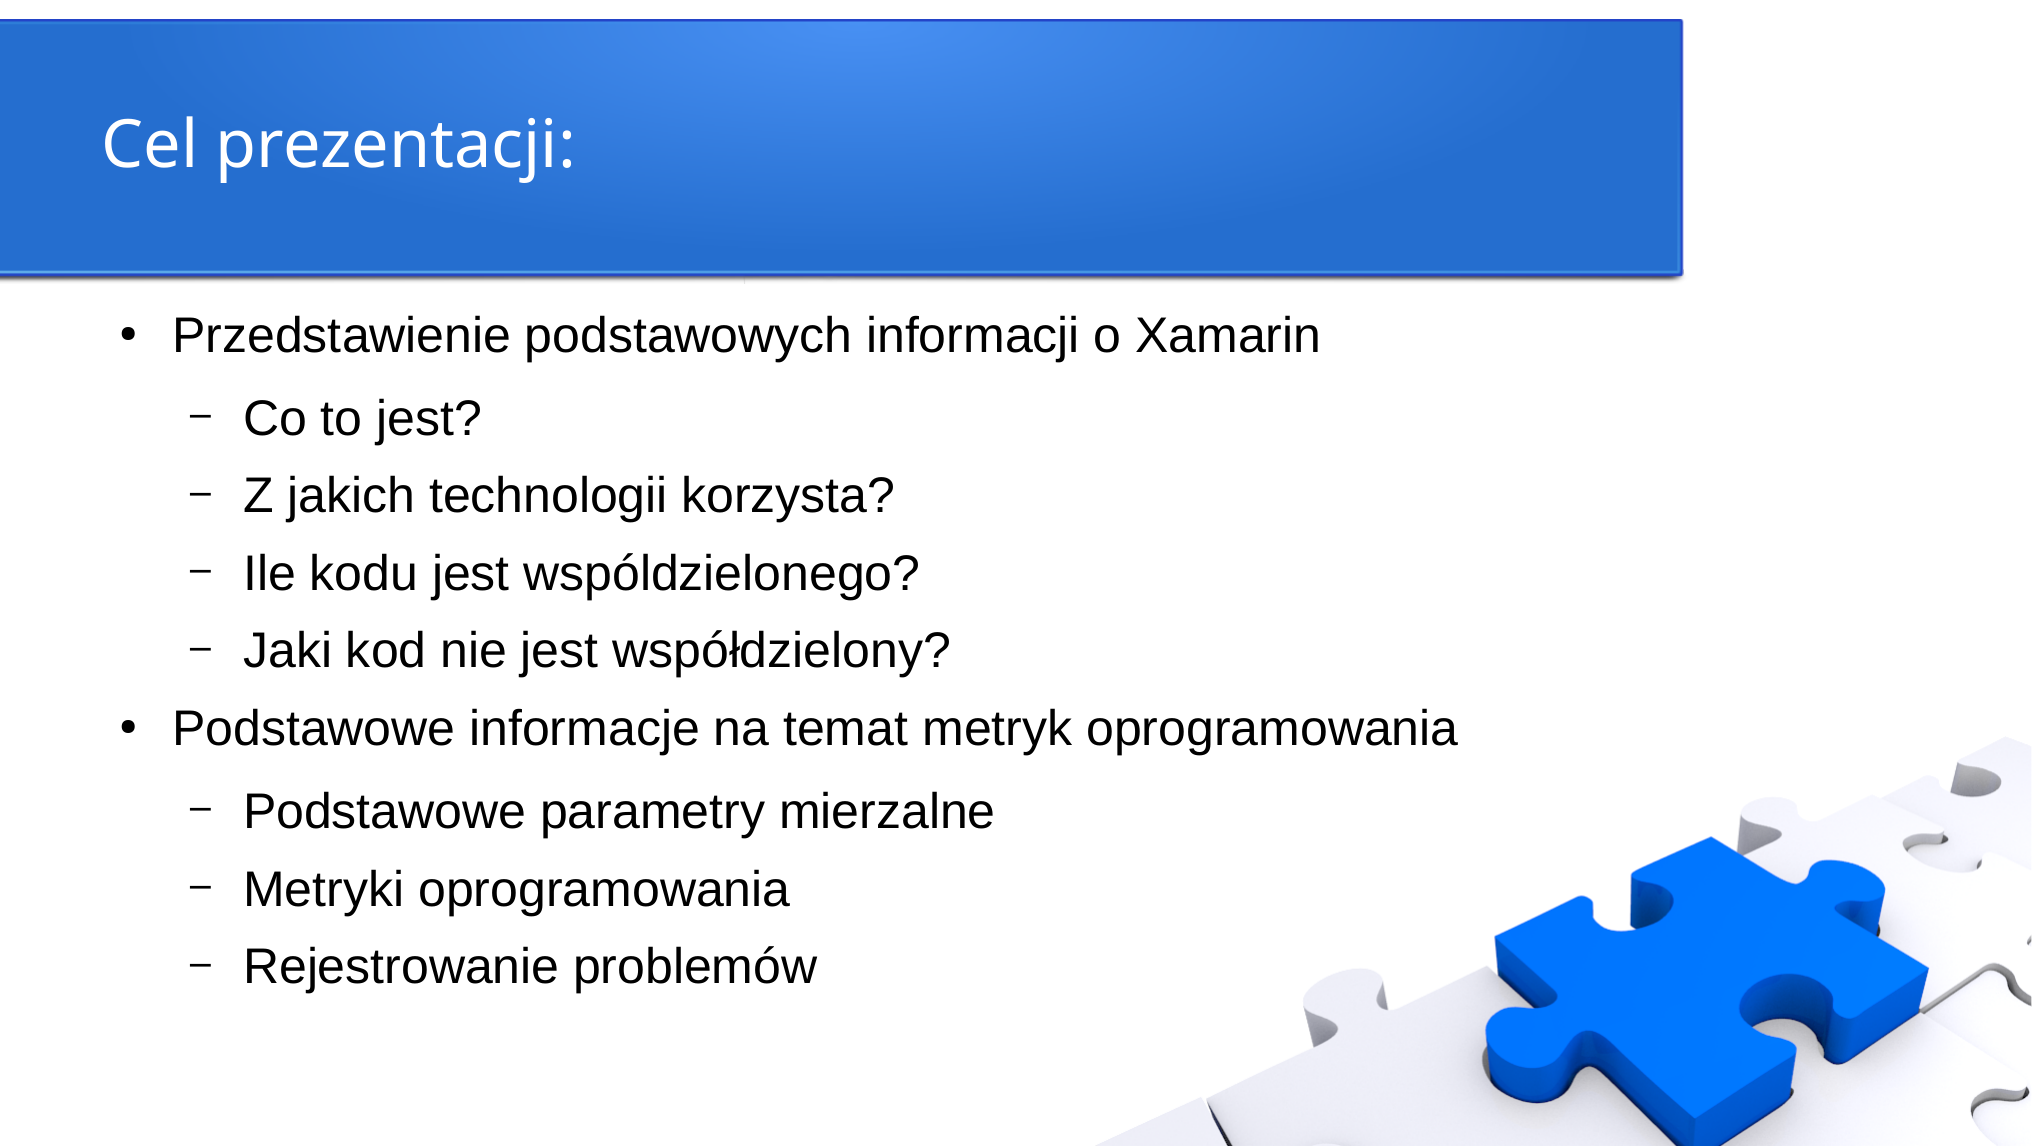

# Cel prezentacji:
Przedstawienie podstawowych informacji o Xamarin
Co to jest?
Z jakich technologii korzysta?
Ile kodu jest wspóldzielonego?
Jaki kod nie jest współdzielony?
Podstawowe informacje na temat metryk oprogramowania
Podstawowe parametry mierzalne
Metryki oprogramowania
Rejestrowanie problemów